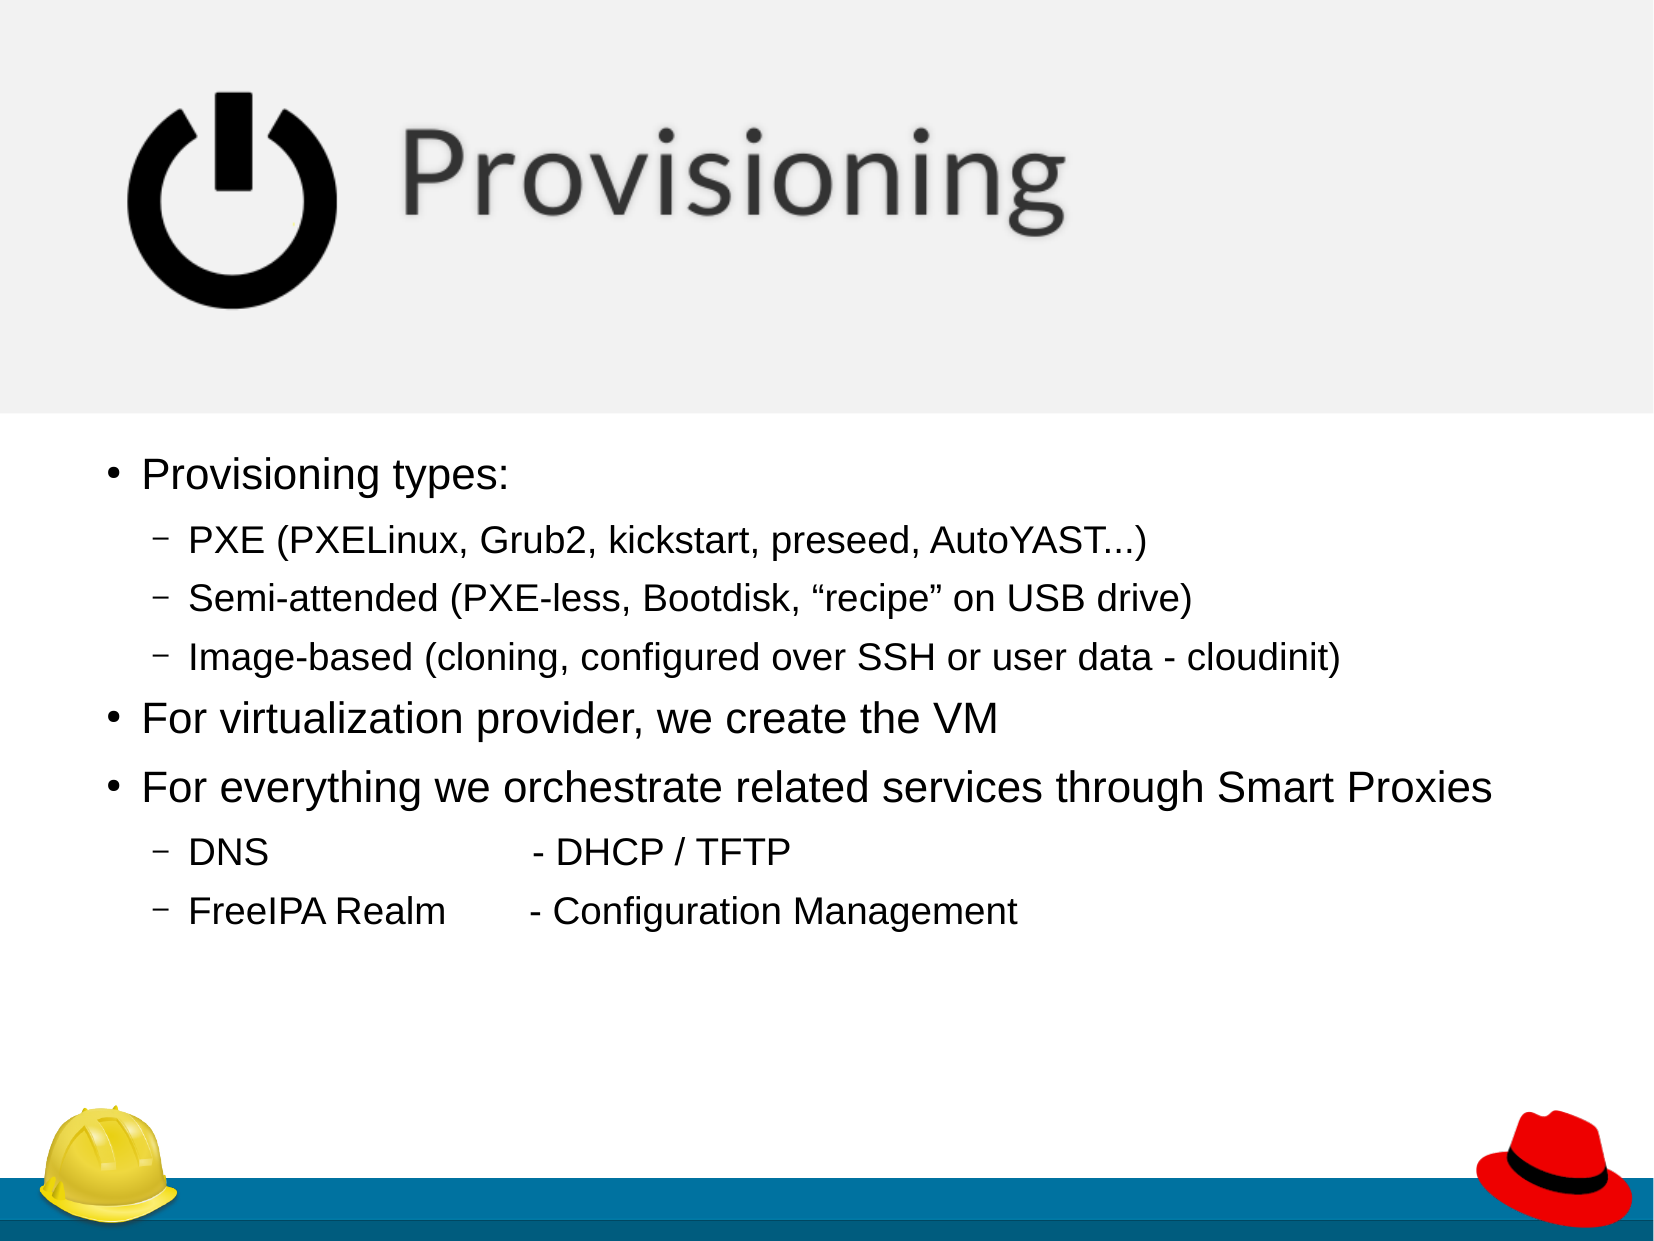

#
Provisioning types:
PXE (PXELinux, Grub2, kickstart, preseed, AutoYAST...)
Semi-attended (PXE-less, Bootdisk, “recipe” on USB drive)
Image-based (cloning, configured over SSH or user data - cloudinit)
For virtualization provider, we create the VM
For everything we orchestrate related services through Smart Proxies
DNS	 - DHCP / TFTP
FreeIPA Realm		- Configuration Management